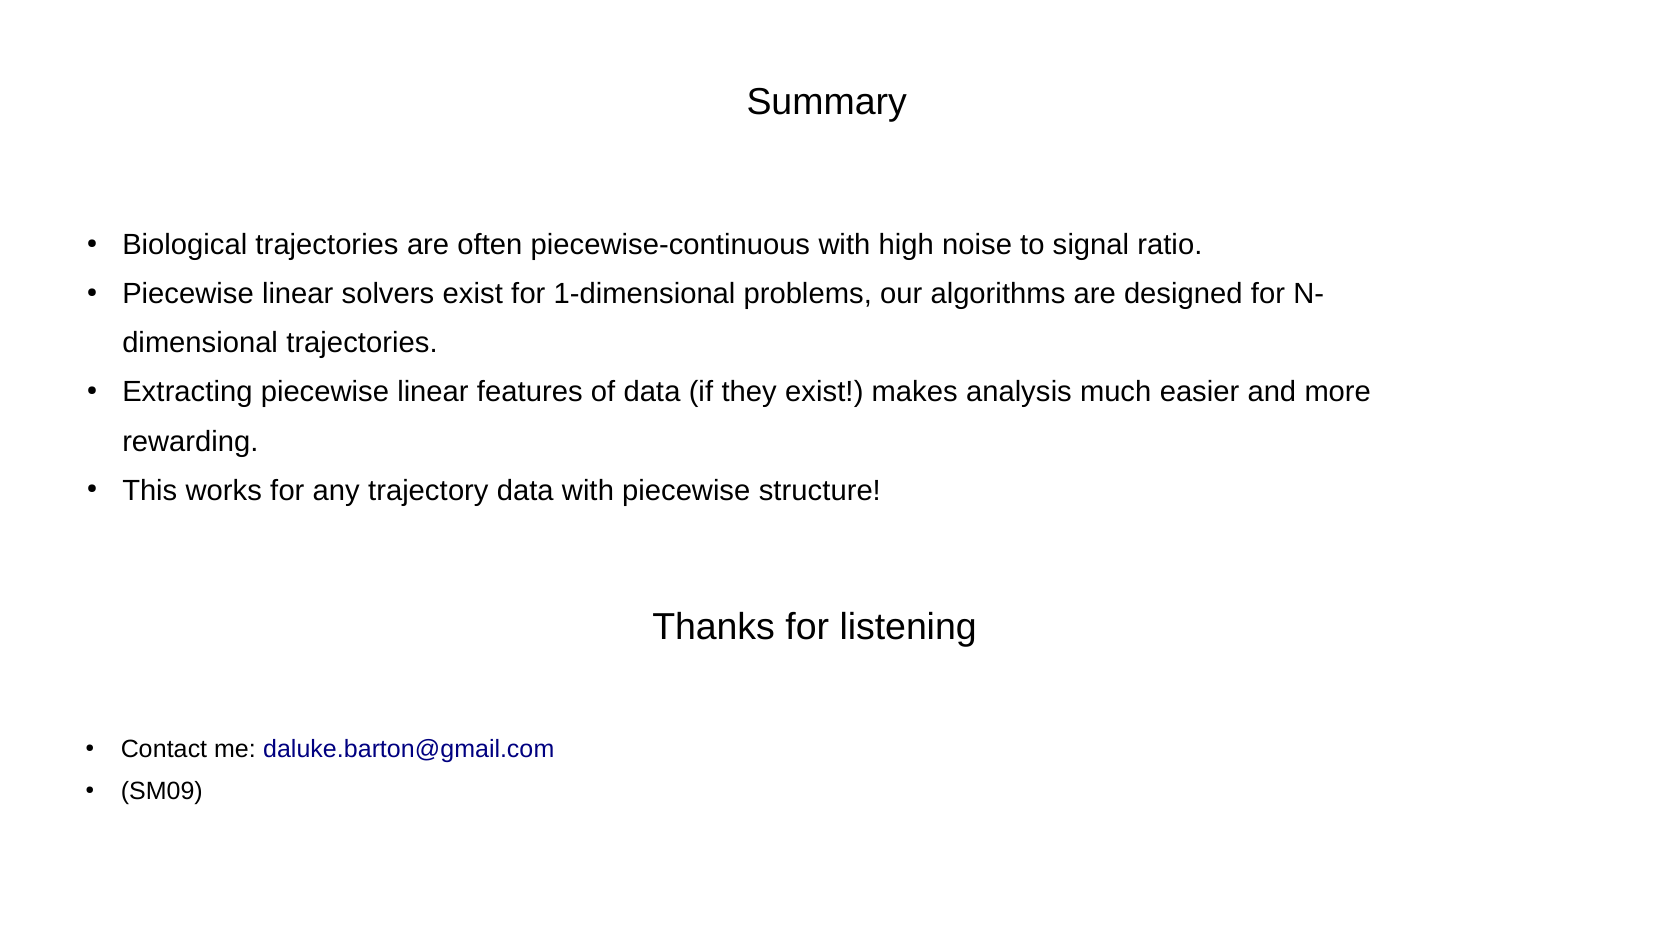

# Summary
Biological trajectories are often piecewise-continuous with high noise to signal ratio.
Piecewise linear solvers exist for 1-dimensional problems, our algorithms are designed for N-dimensional trajectories.
Extracting piecewise linear features of data (if they exist!) makes analysis much easier and more rewarding.
This works for any trajectory data with piecewise structure!
Thanks for listening
Contact me: daluke.barton@gmail.com
(SM09)